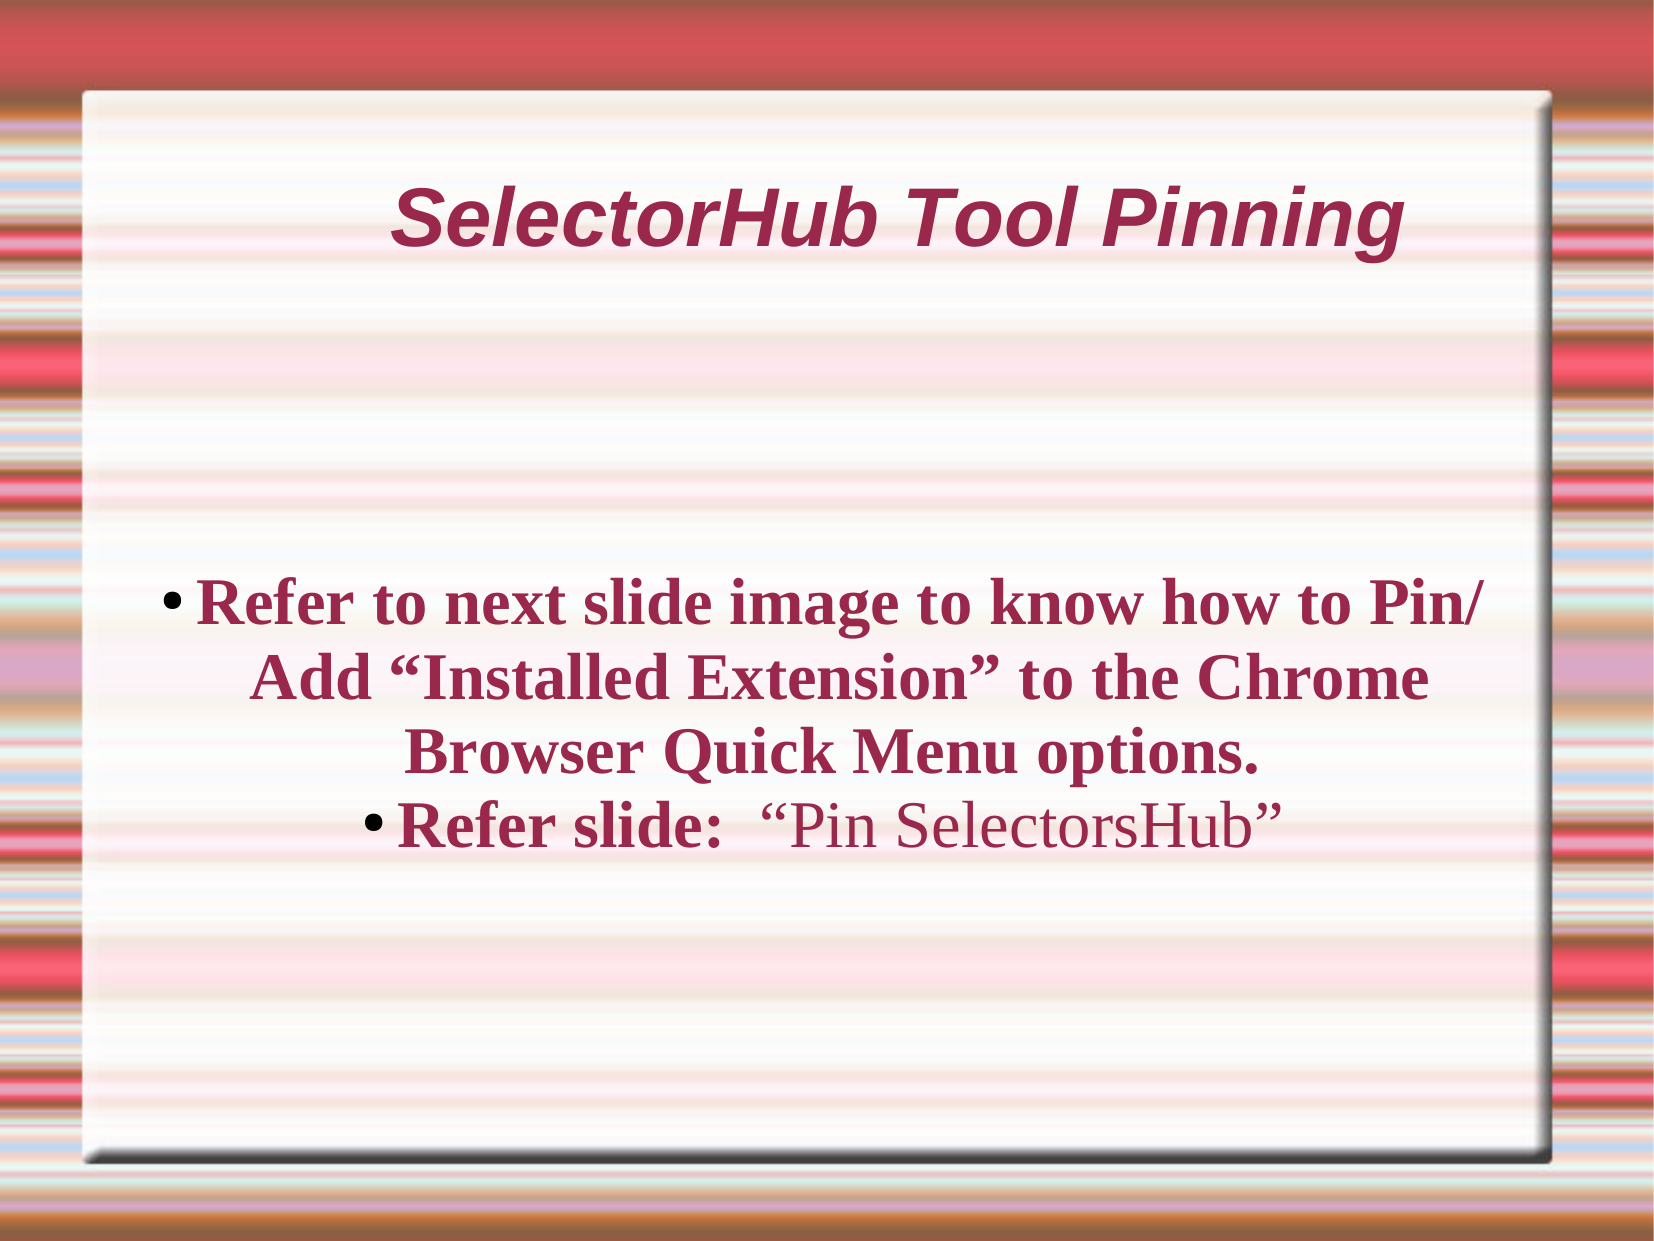

# SelectorHub Tool Pinning
Refer to next slide image to know how to Pin/Add “Installed Extension” to the Chrome Browser Quick Menu options.
Refer slide: “Pin SelectorsHub”